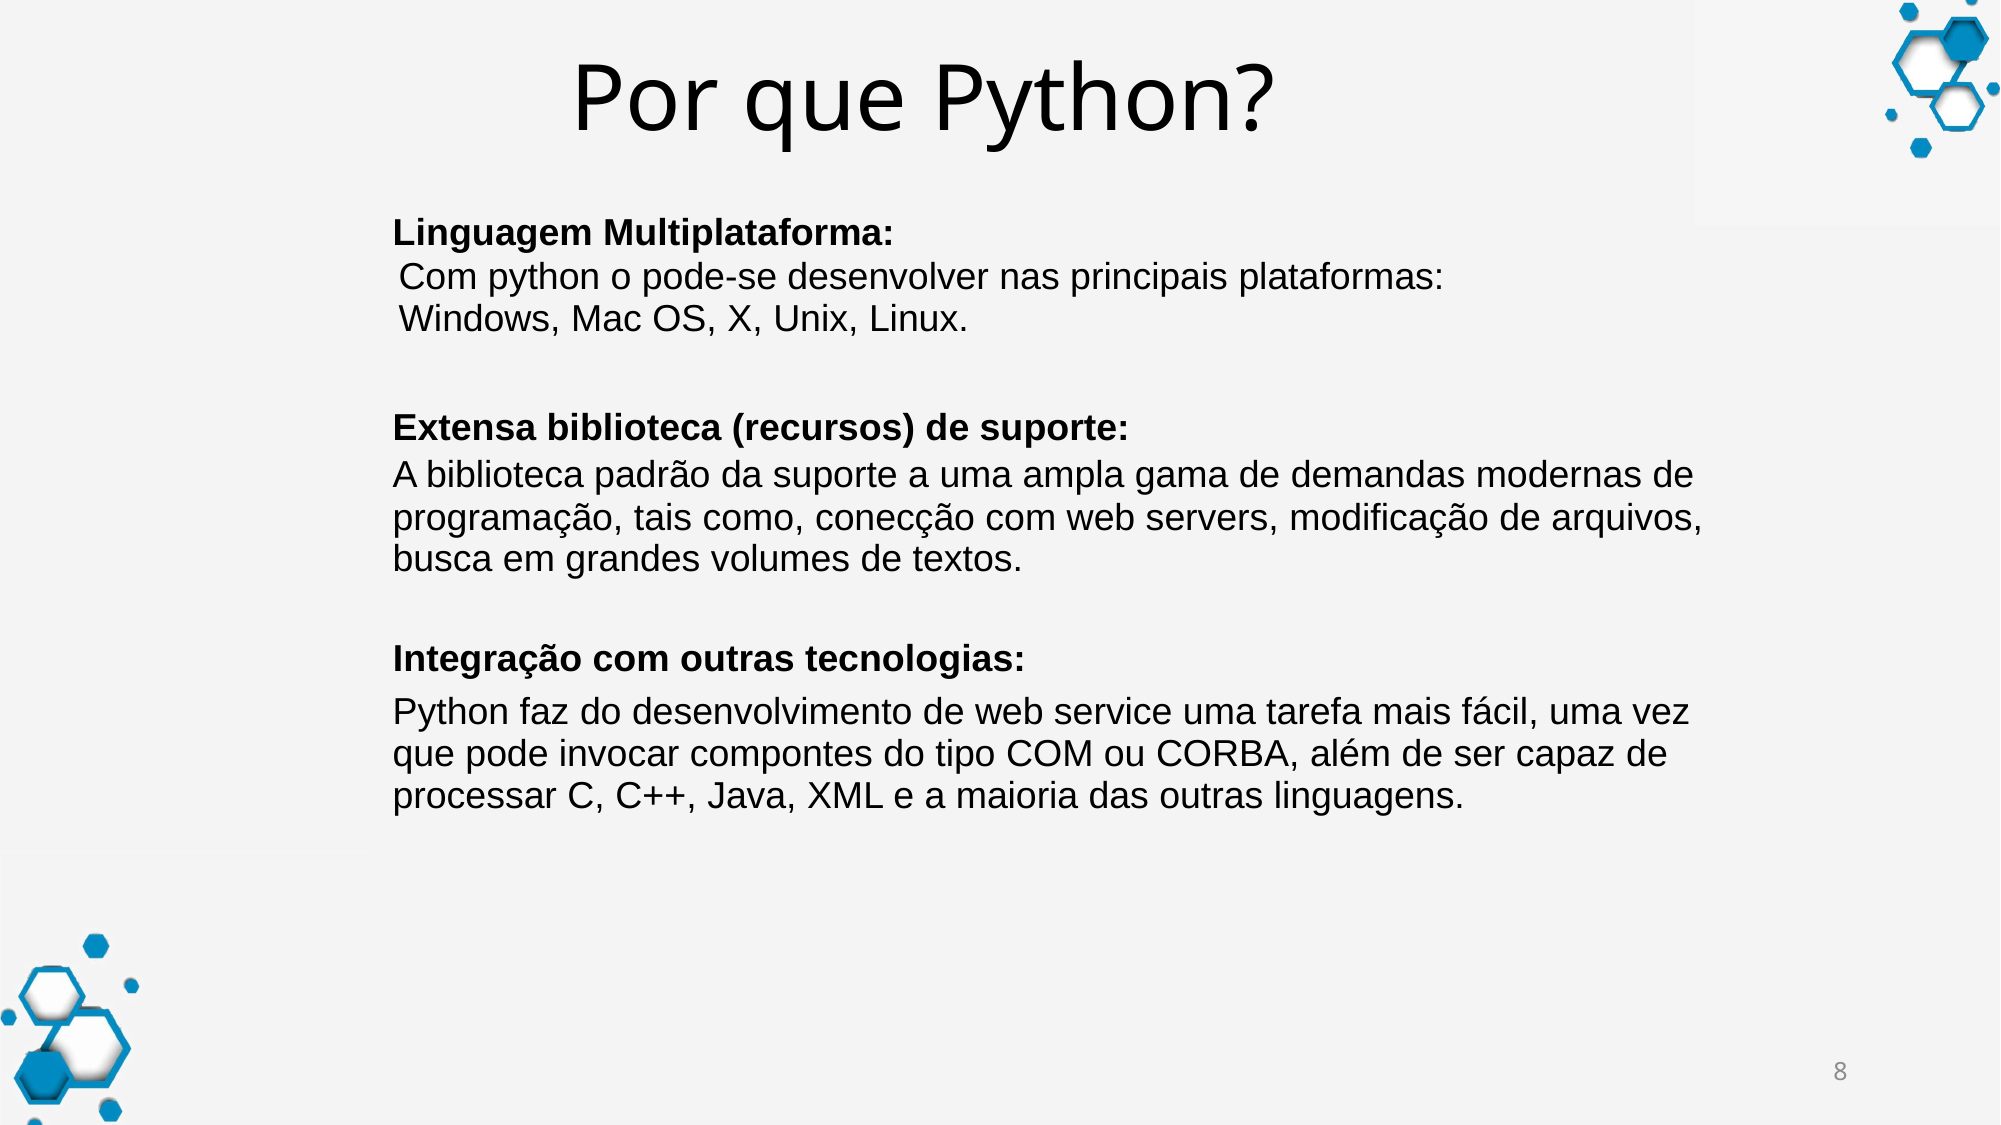

# Por que Python?
Linguagem Multiplataforma:
Com python o pode-se desenvolver nas principais plataformas: Windows, Mac OS, X, Unix, Linux.
Extensa biblioteca (recursos) de suporte:
A biblioteca padrão da suporte a uma ampla gama de demandas modernas de programação, tais como, conecção com web servers, modificação de arquivos, busca em grandes volumes de textos.
Integração com outras tecnologias:
Python faz do desenvolvimento de web service uma tarefa mais fácil, uma vez que pode invocar compontes do tipo COM ou CORBA, além de ser capaz de processar C, C++, Java, XML e a maioria das outras linguagens.